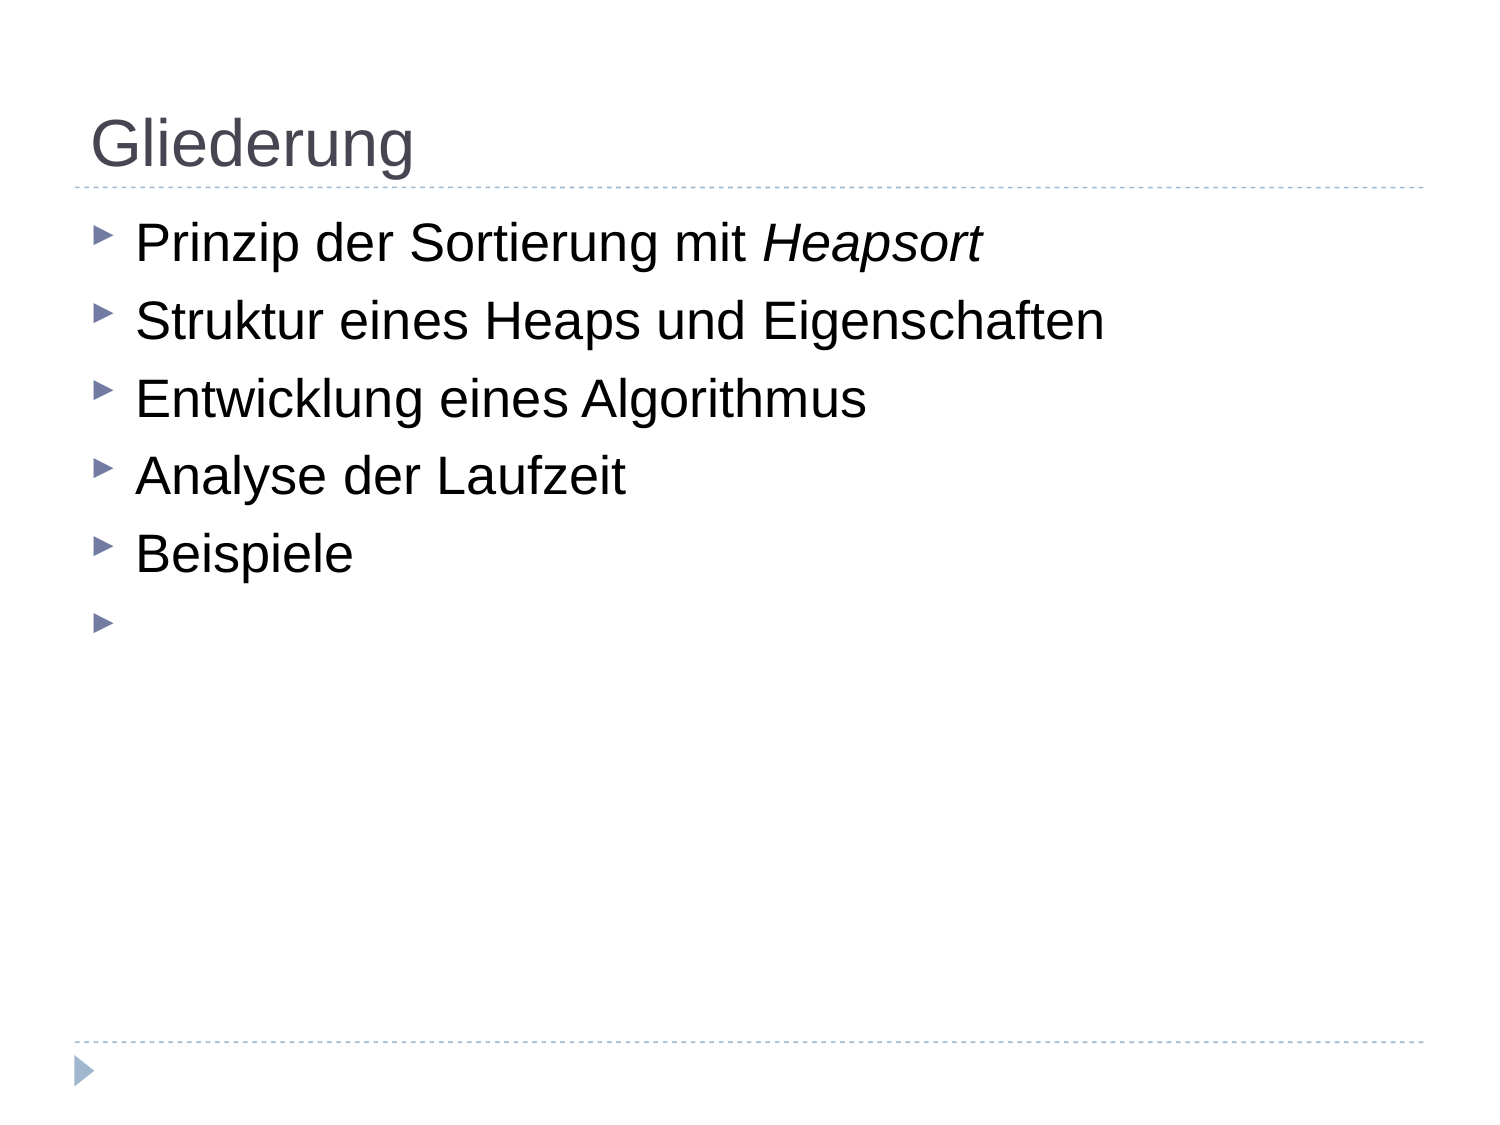

# Gliederung
Prinzip der Sortierung mit Heapsort
Struktur eines Heaps und Eigenschaften
Entwicklung eines Algorithmus
Analyse der Laufzeit
Beispiele